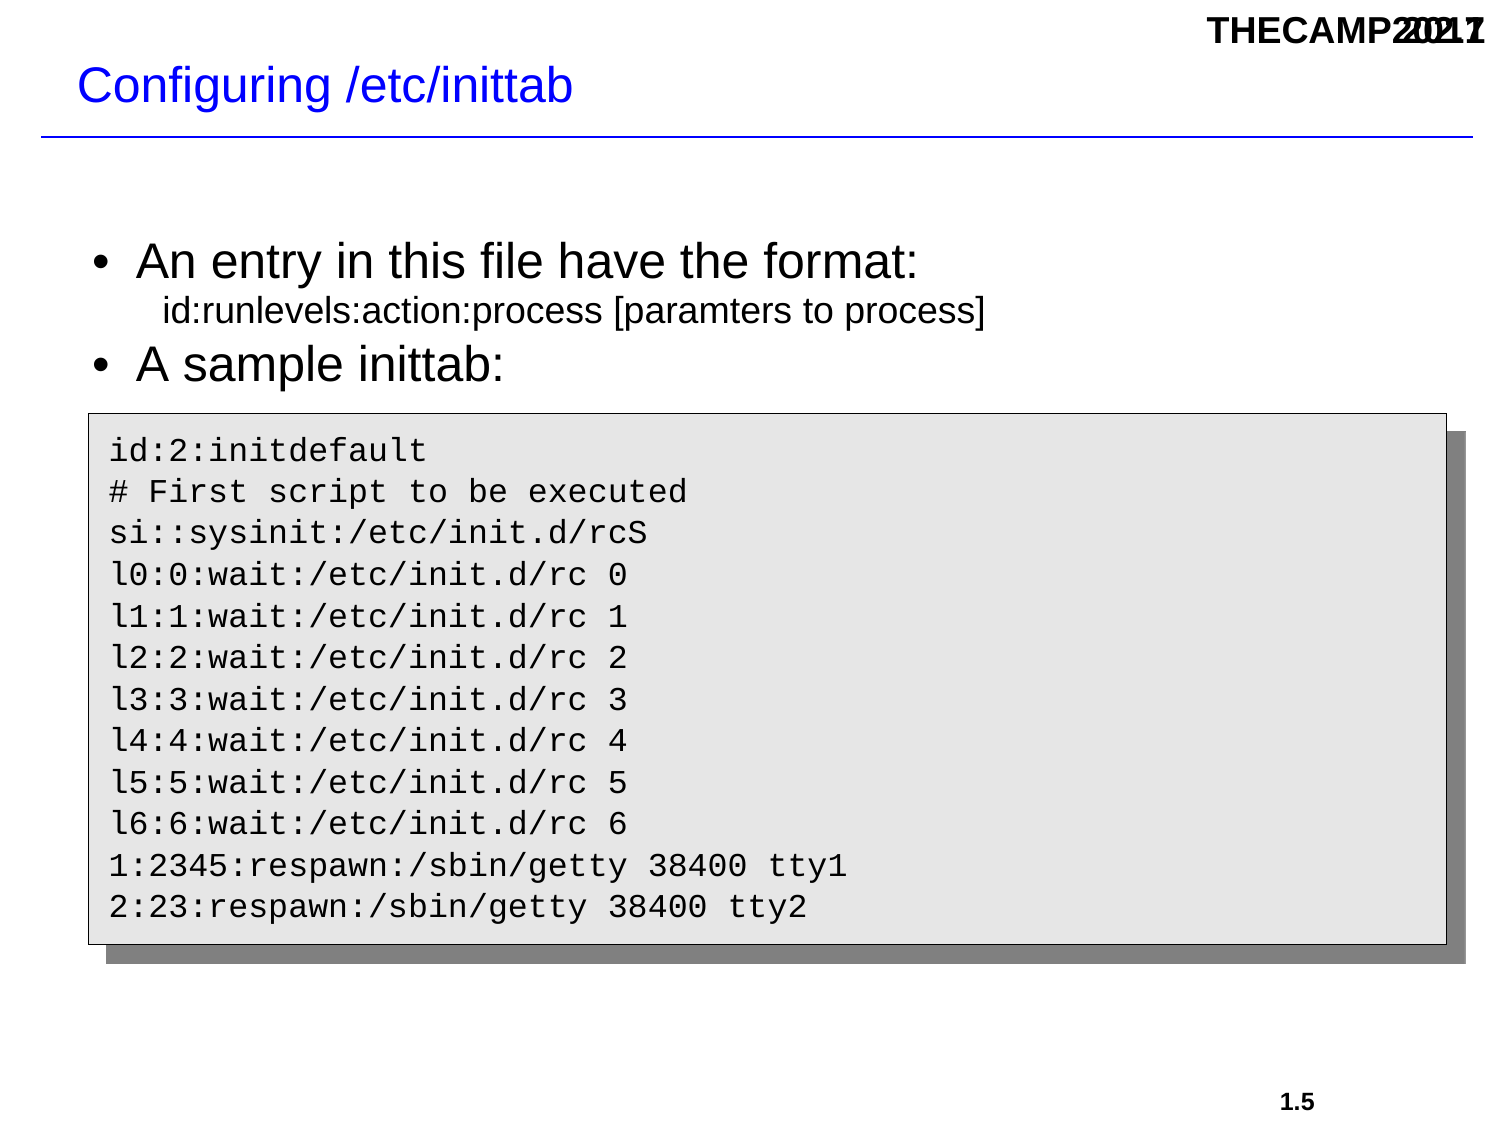

202.1
# Configuring /etc/inittab
An entry in this file have the format:
id:runlevels:action:process [paramters to process]
A sample inittab:
 id:2:initdefault
 # First script to be executed
 si::sysinit:/etc/init.d/rcS
 l0:0:wait:/etc/init.d/rc 0
 l1:1:wait:/etc/init.d/rc 1
 l2:2:wait:/etc/init.d/rc 2
 l3:3:wait:/etc/init.d/rc 3
 l4:4:wait:/etc/init.d/rc 4
 l5:5:wait:/etc/init.d/rc 5
 l6:6:wait:/etc/init.d/rc 6
 1:2345:respawn:/sbin/getty 38400 tty1
 2:23:respawn:/sbin/getty 38400 tty2